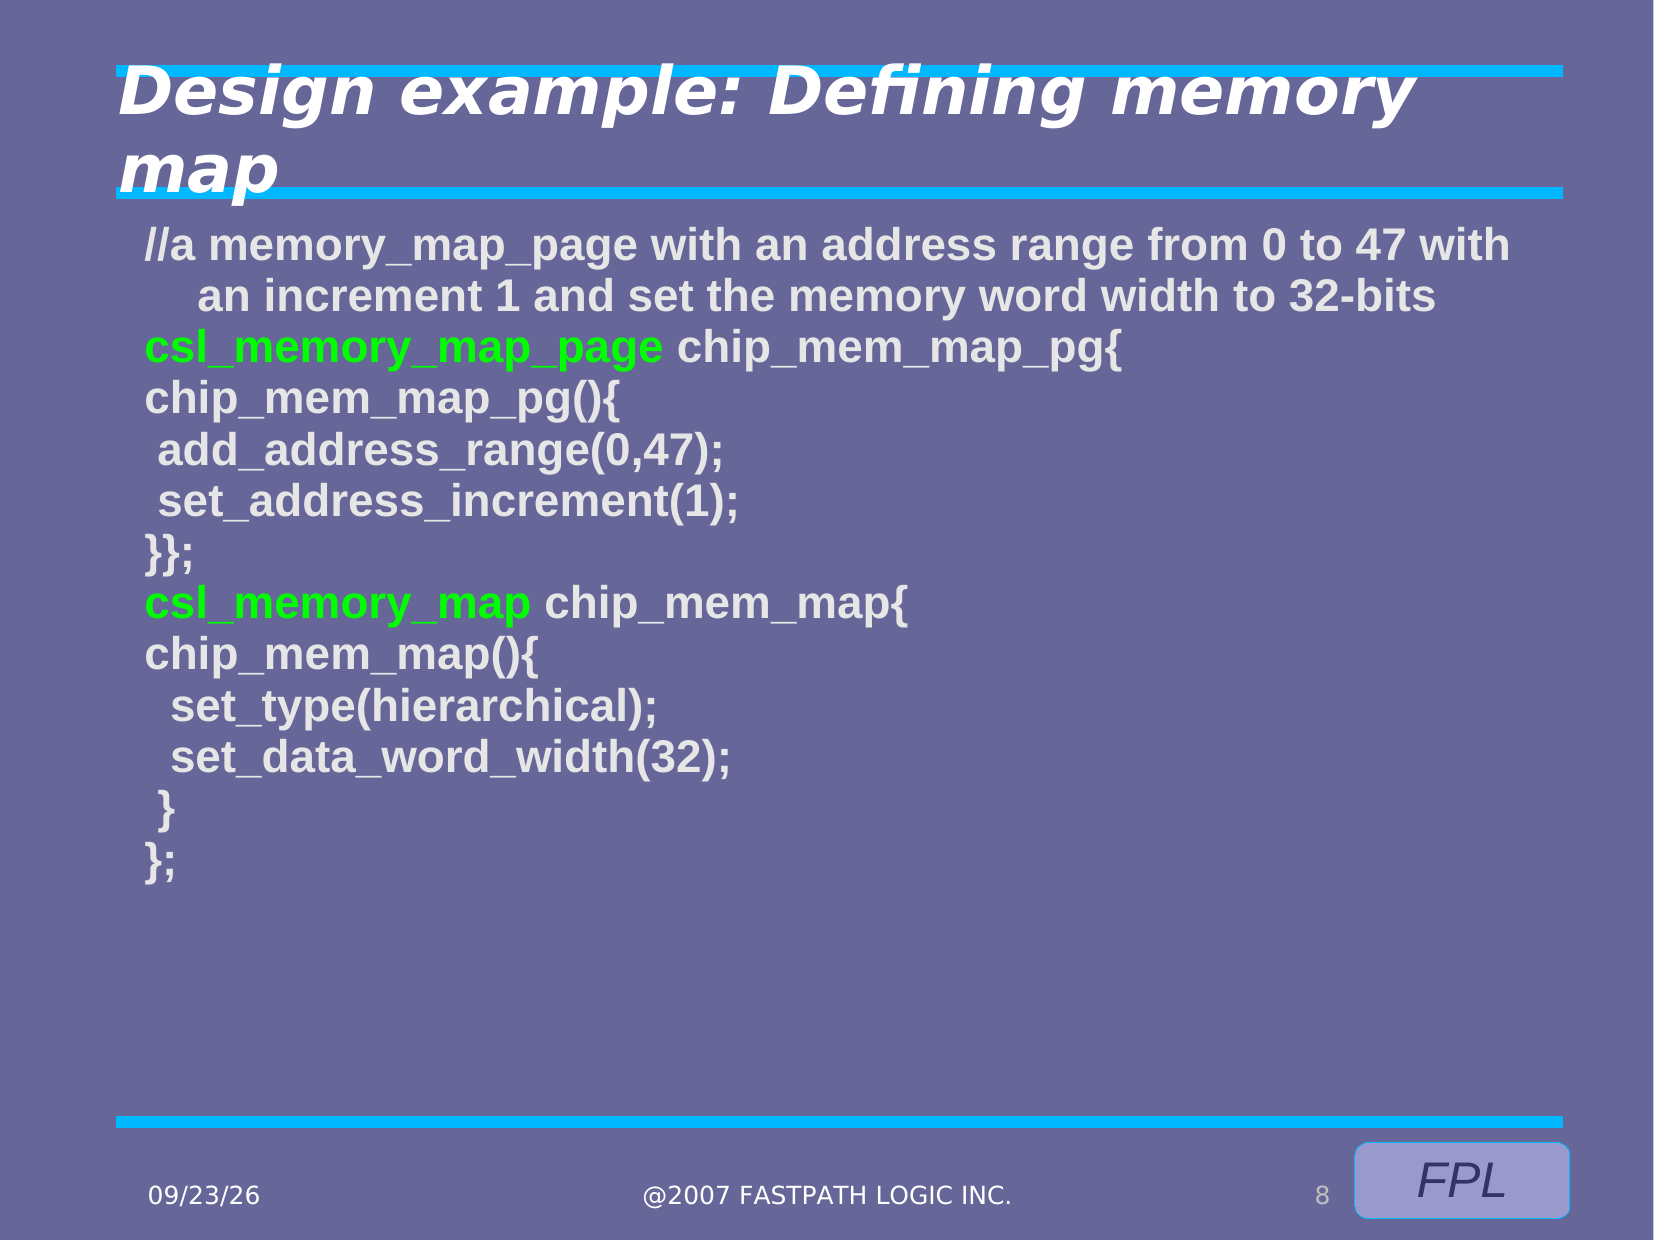

# Design example: Defining memory map
//a memory_map_page with an address range from 0 to 47 with an increment 1 and set the memory word width to 32-bits
csl_memory_map_page chip_mem_map_pg{
chip_mem_map_pg(){
 add_address_range(0,47);
 set_address_increment(1);
}};
csl_memory_map chip_mem_map{
chip_mem_map(){
 set_type(hierarchical);
 set_data_word_width(32);
 }
};
@2007 FASTPATH LOGIC INC.
8